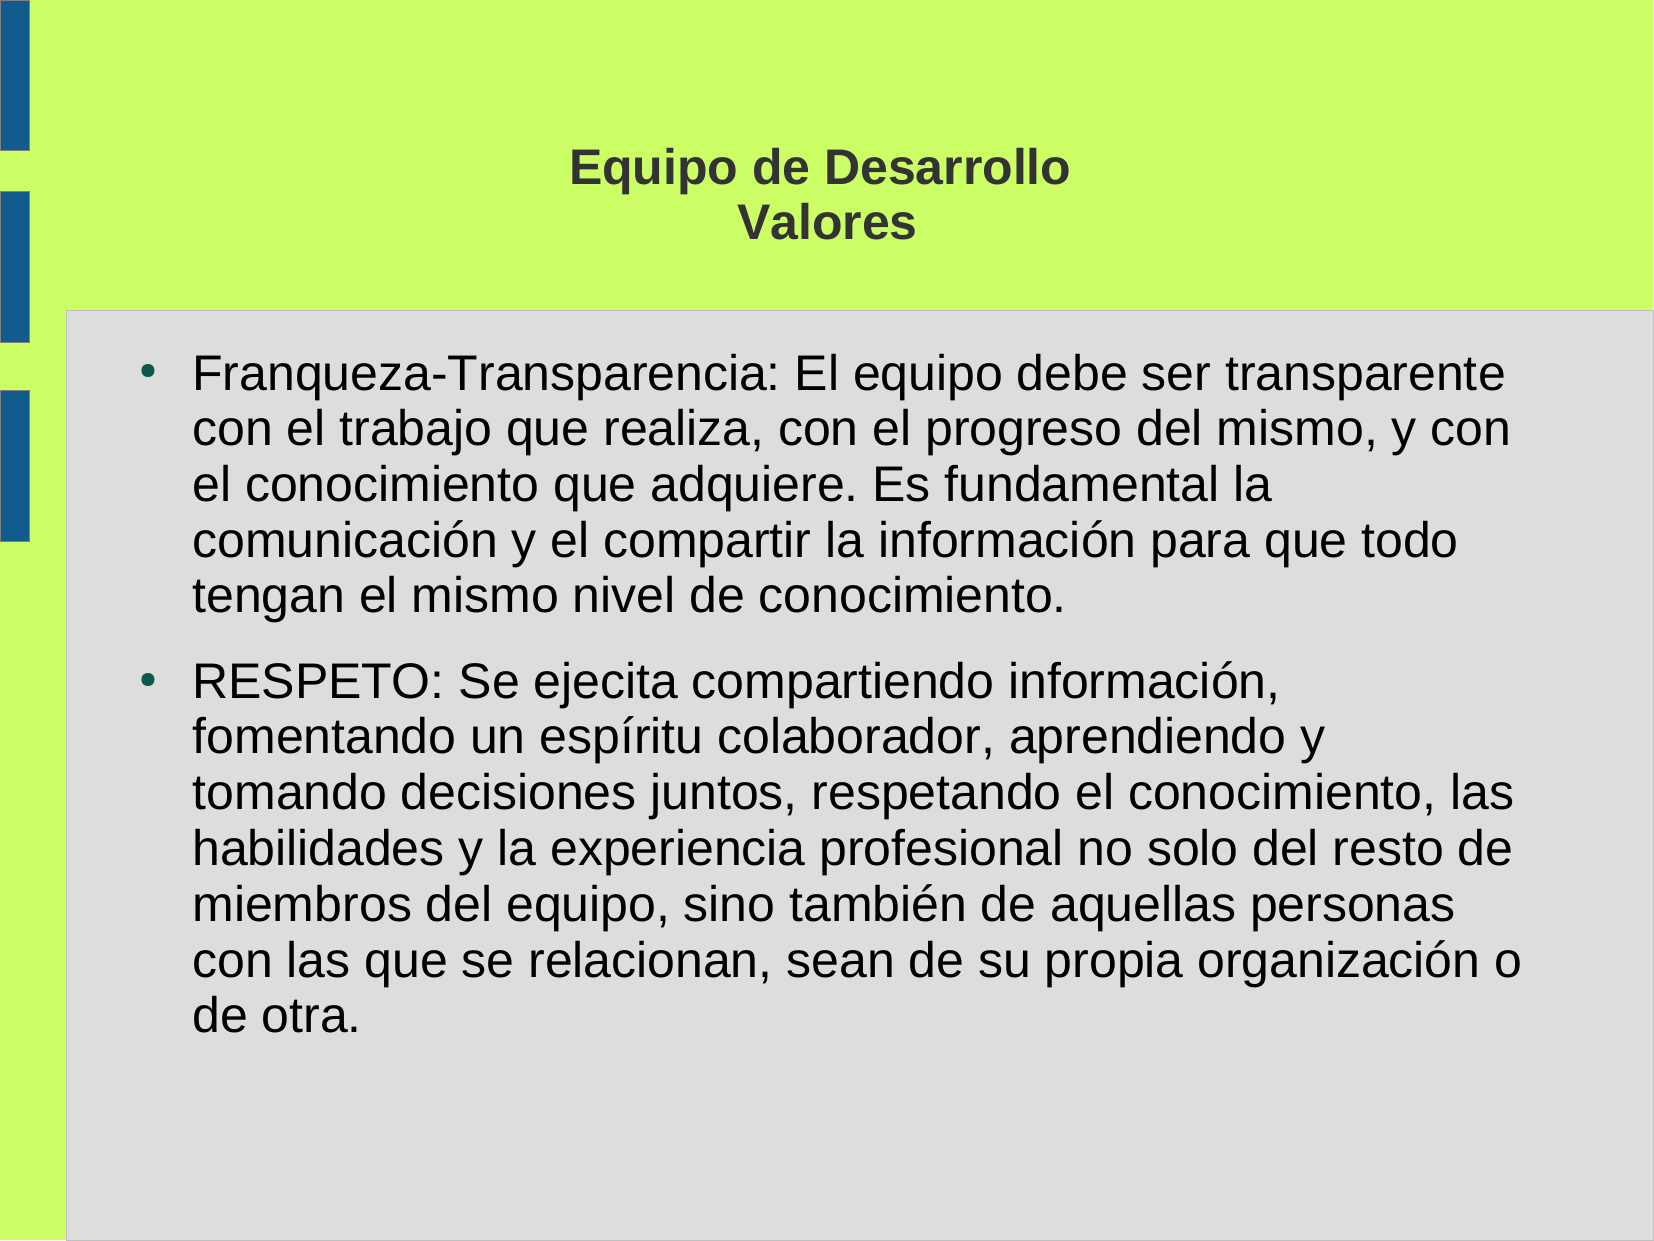

# Equipo de Desarrollo Valores
Franqueza-Transparencia: El equipo debe ser transparente con el trabajo que realiza, con el progreso del mismo, y con el conocimiento que adquiere. Es fundamental la comunicación y el compartir la información para que todo tengan el mismo nivel de conocimiento.
RESPETO: Se ejecita compartiendo información, fomentando un espíritu colaborador, aprendiendo y tomando decisiones juntos, respetando el conocimiento, las habilidades y la experiencia profesional no solo del resto de miembros del equipo, sino también de aquellas personas con las que se relacionan, sean de su propia organización o de otra.